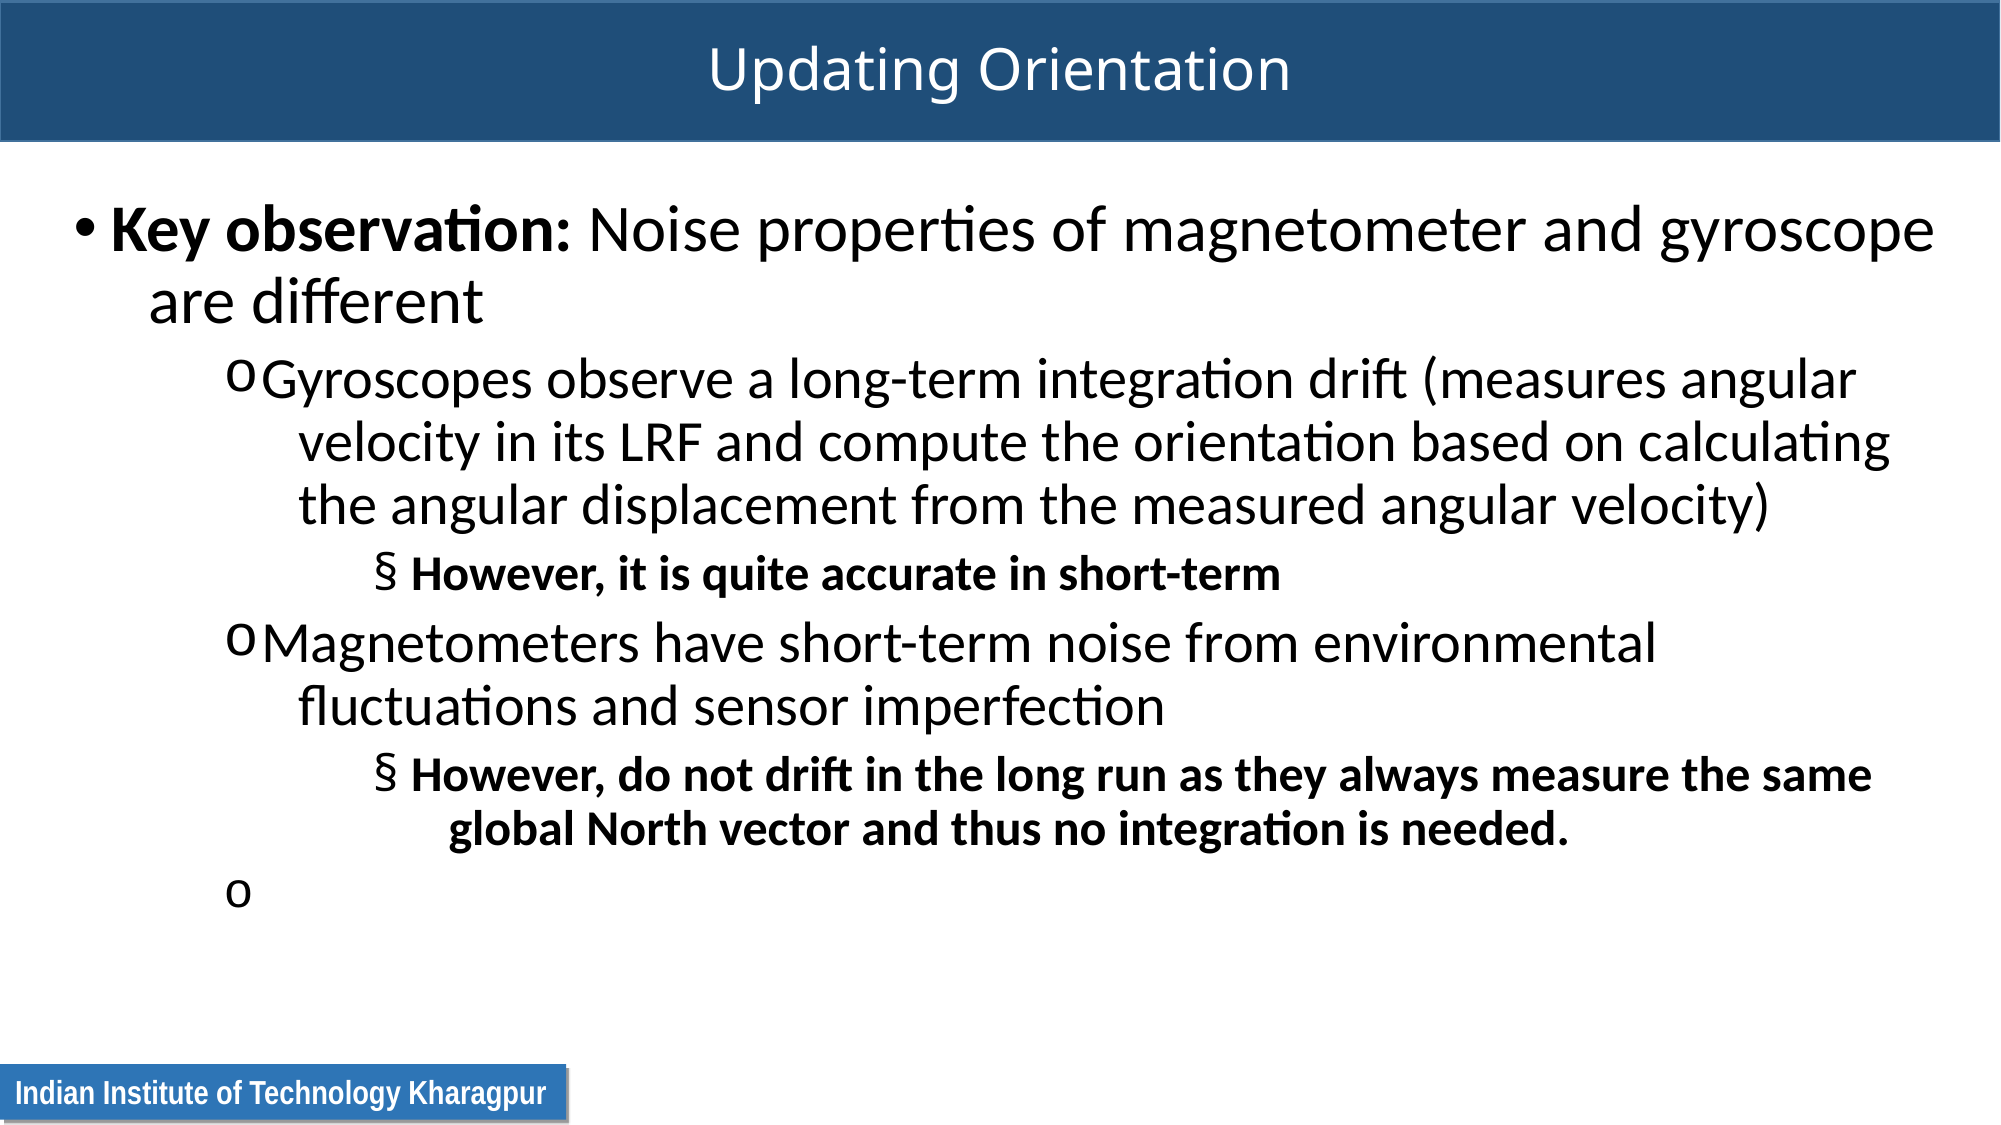

Updating Orientation
# Key observation: Noise properties of magnetometer and gyroscope are different
Gyroscopes observe a long-term integration drift (measures angular velocity in its LRF and compute the orientation based on calculating the angular displacement from the measured angular velocity)
However, it is quite accurate in short-term
Magnetometers have short-term noise from environmental fluctuations and sensor imperfection
However, do not drift in the long run as they always measure the same global North vector and thus no integration is needed.